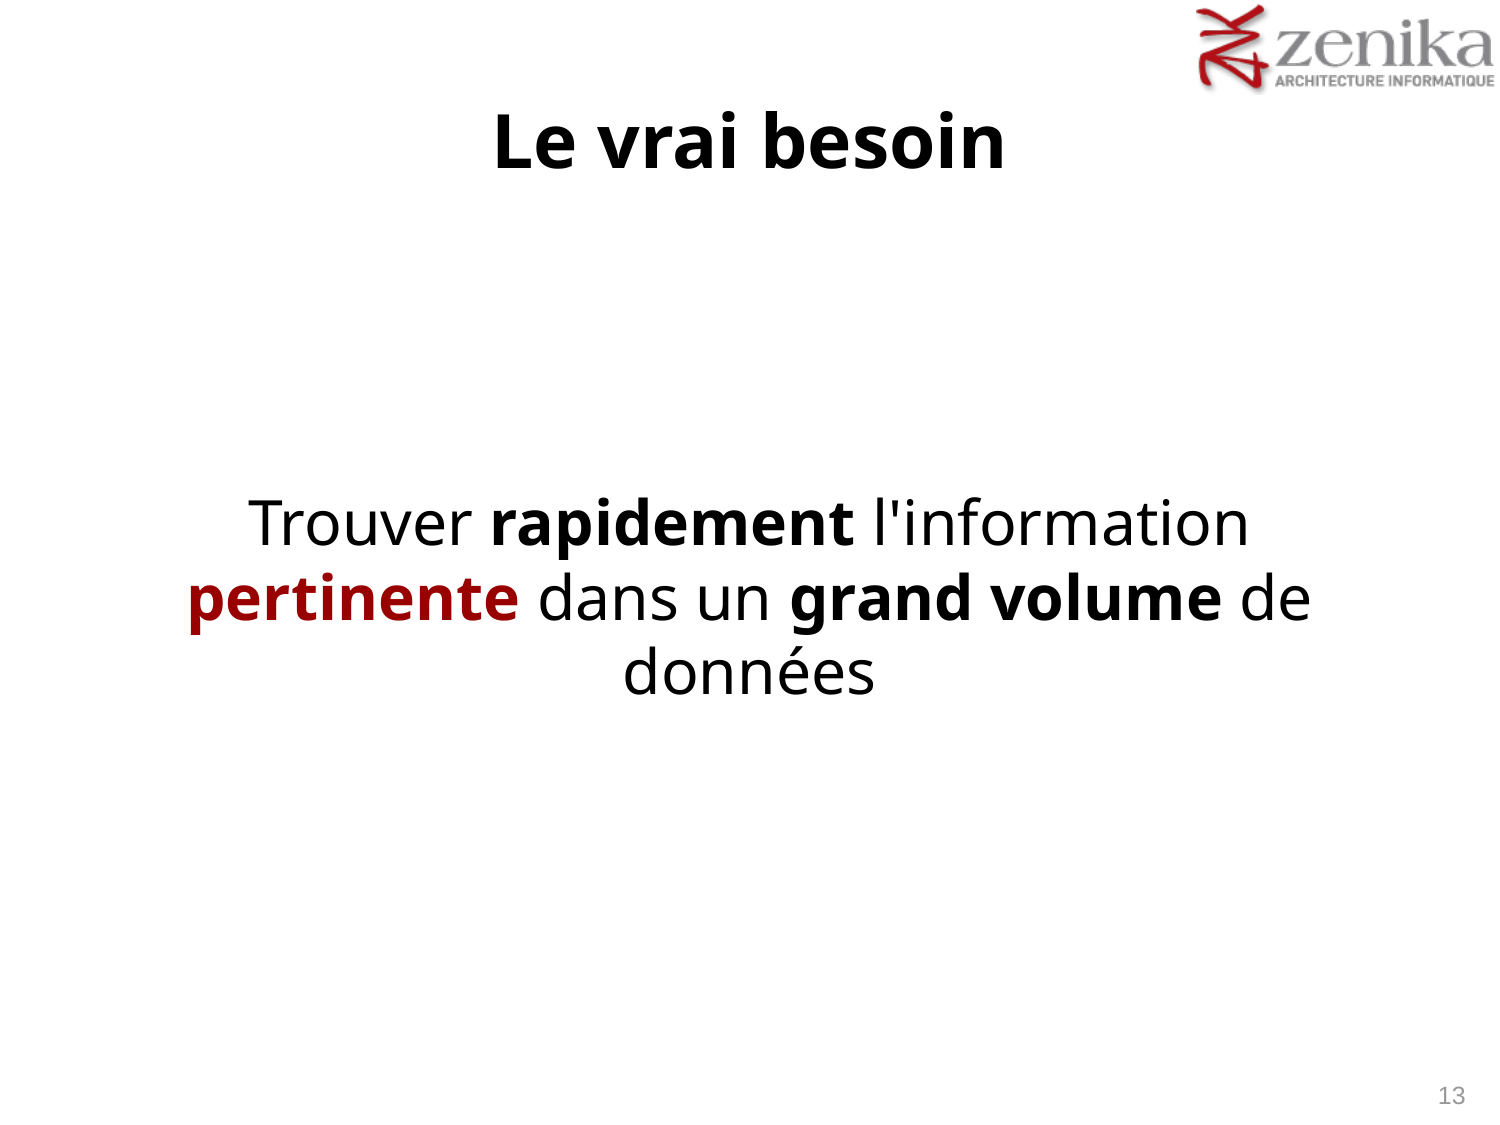

Le vrai besoin
Trouver rapidement l'information pertinente dans un grand volume de données